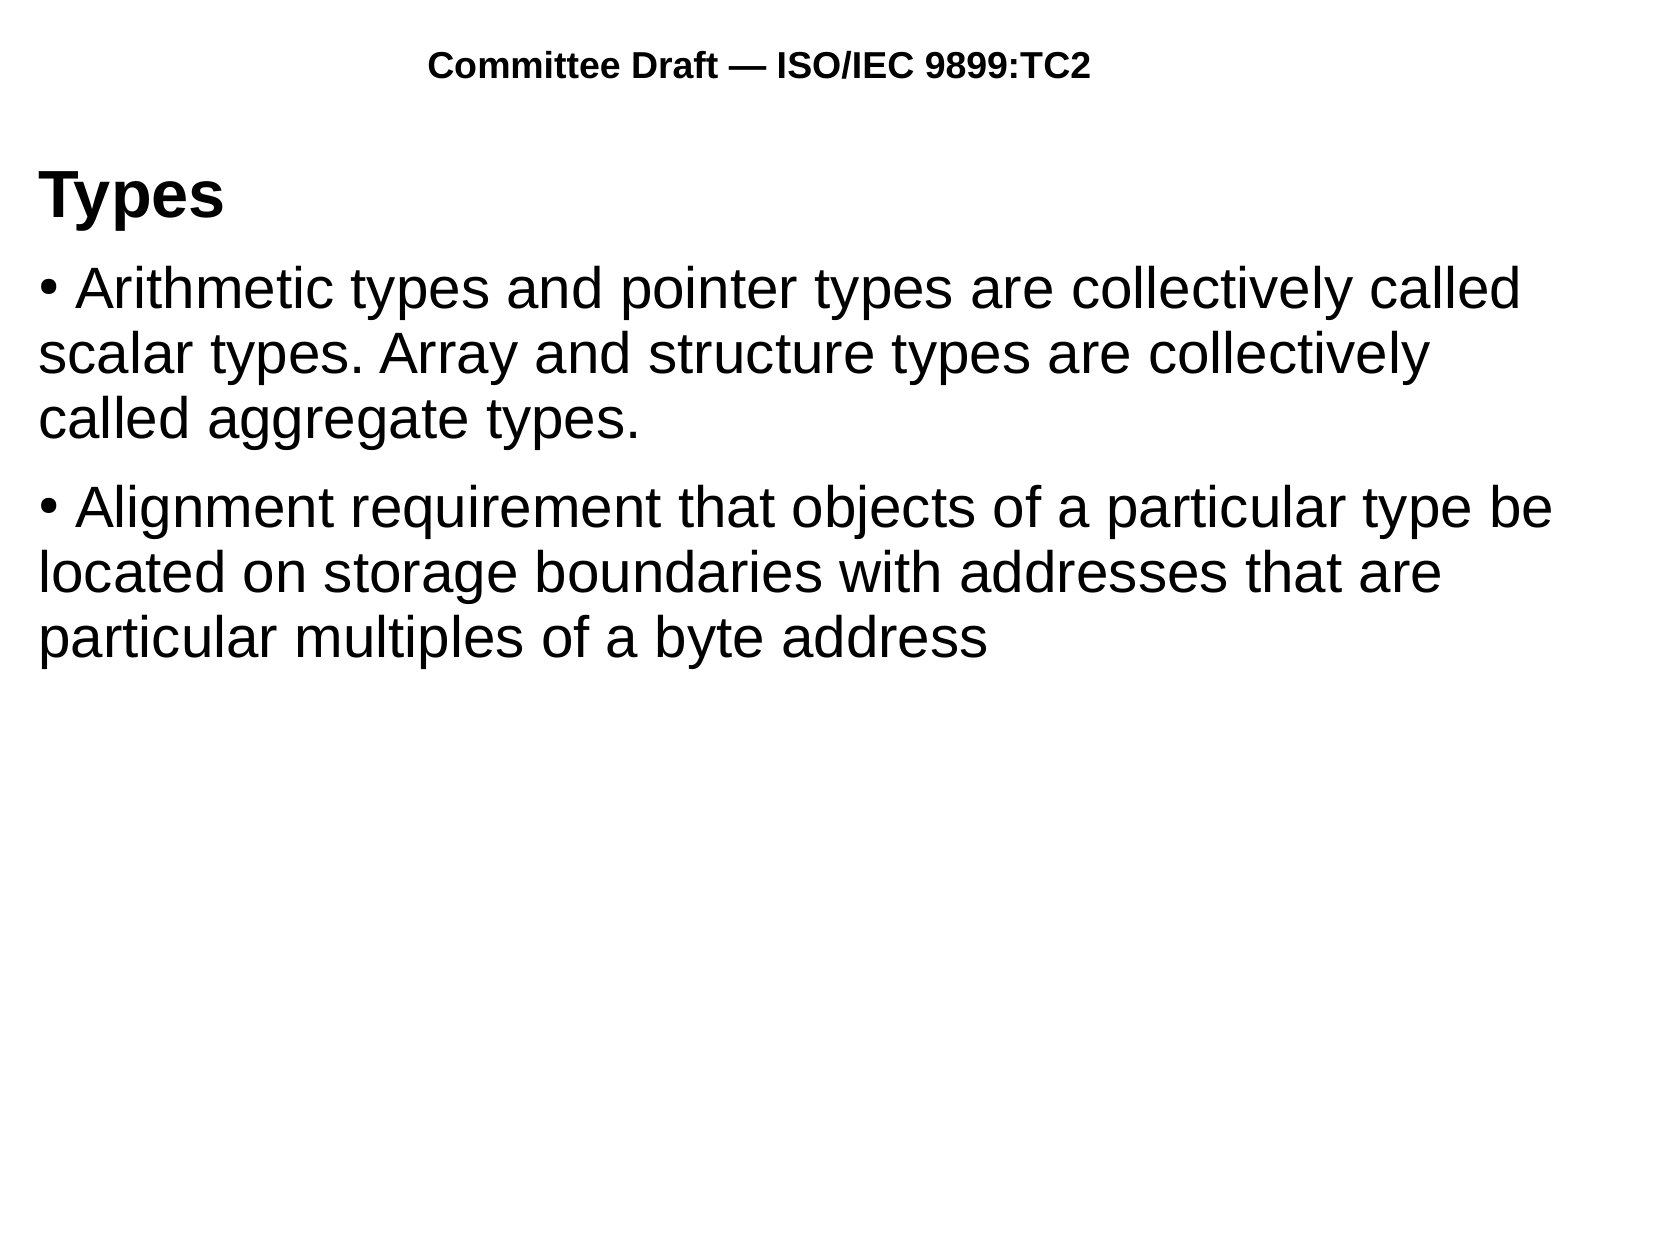

Committee Draft — ISO/IEC 9899:TC2
Types
 Arithmetic types and pointer types are collectively called scalar types. Array and structure types are collectively called aggregate types.
 Alignment requirement that objects of a particular type be located on storage boundaries with addresses that are particular multiples of a byte address